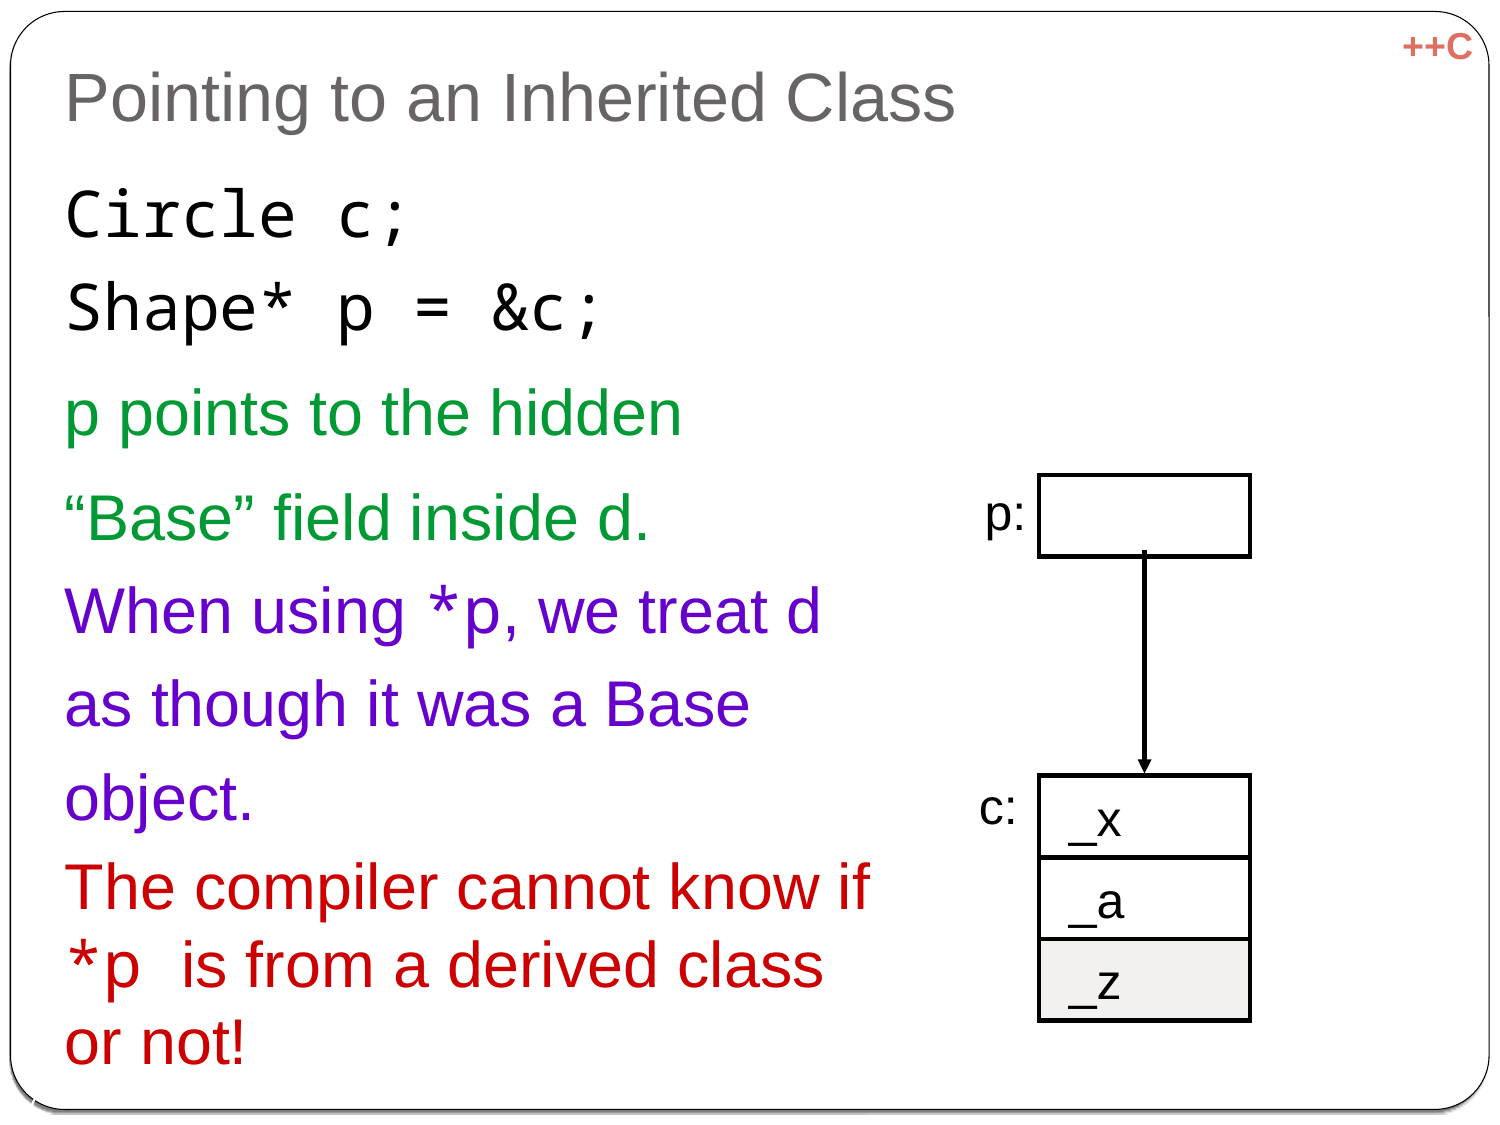

# Pointing to an Inherited Class
Circle c;
Shape* p = &c;
p points to the hidden
“Base” field inside d.
When using *p, we treat d as though it was a Base object.
The compiler cannot know if *p is from a derived class or not!
p:
c:
_x
_a
_z